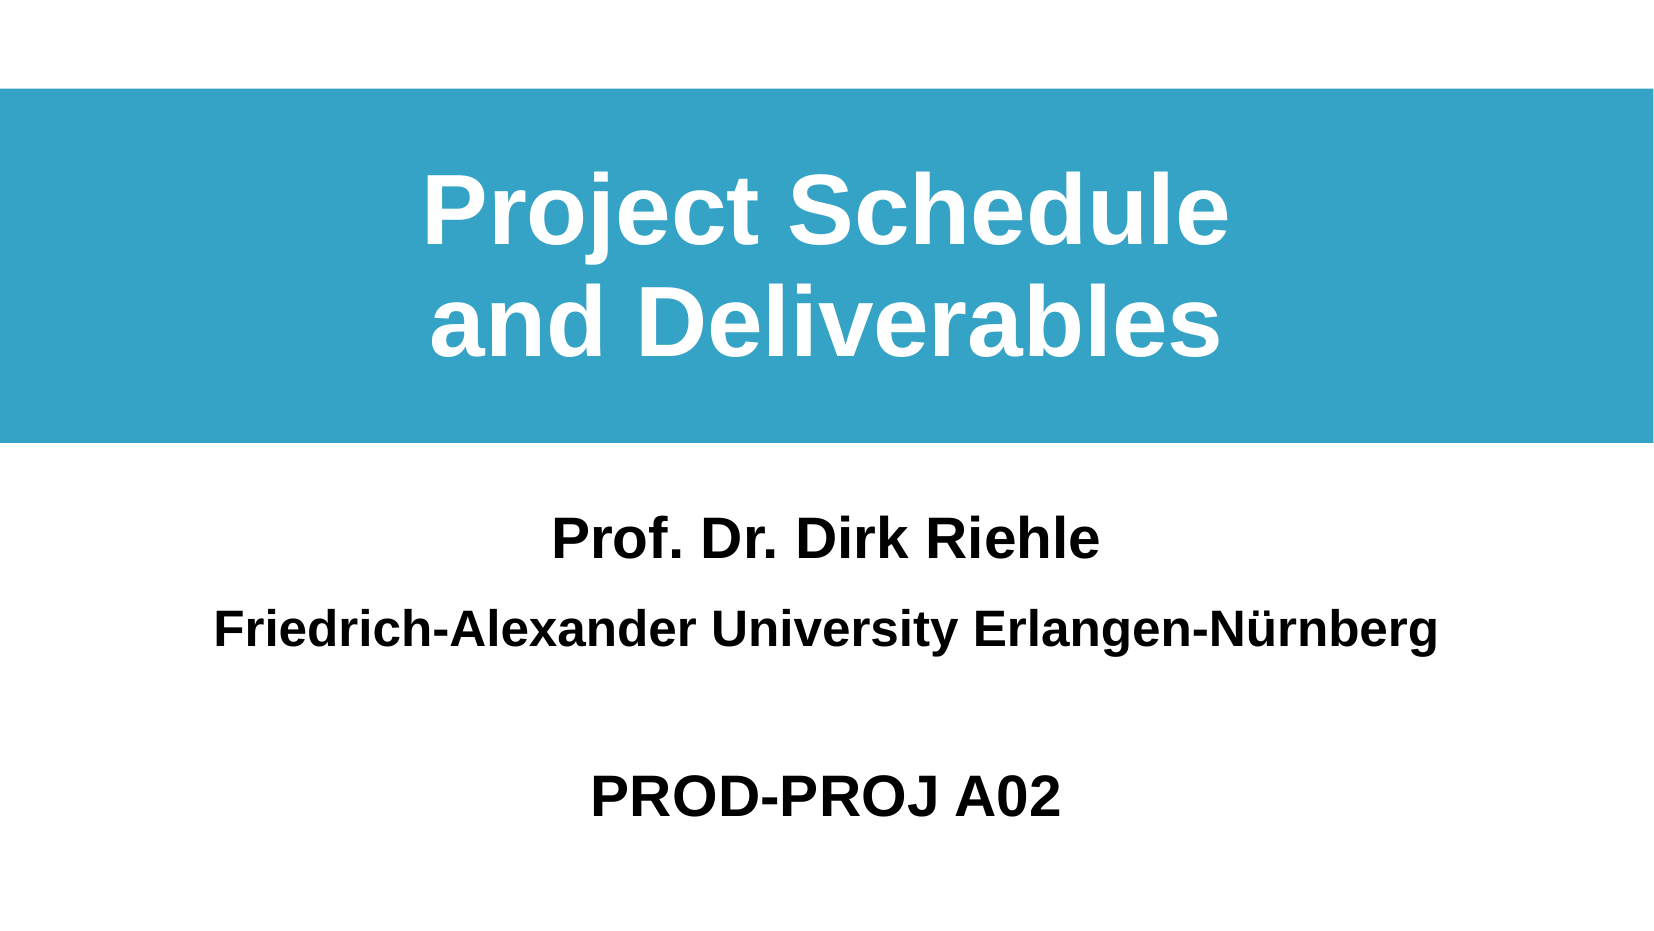

# Project Schedule and Deliverables
Prof. Dr. Dirk Riehle
Friedrich-Alexander University Erlangen-Nürnberg
PROD-PROJ A02